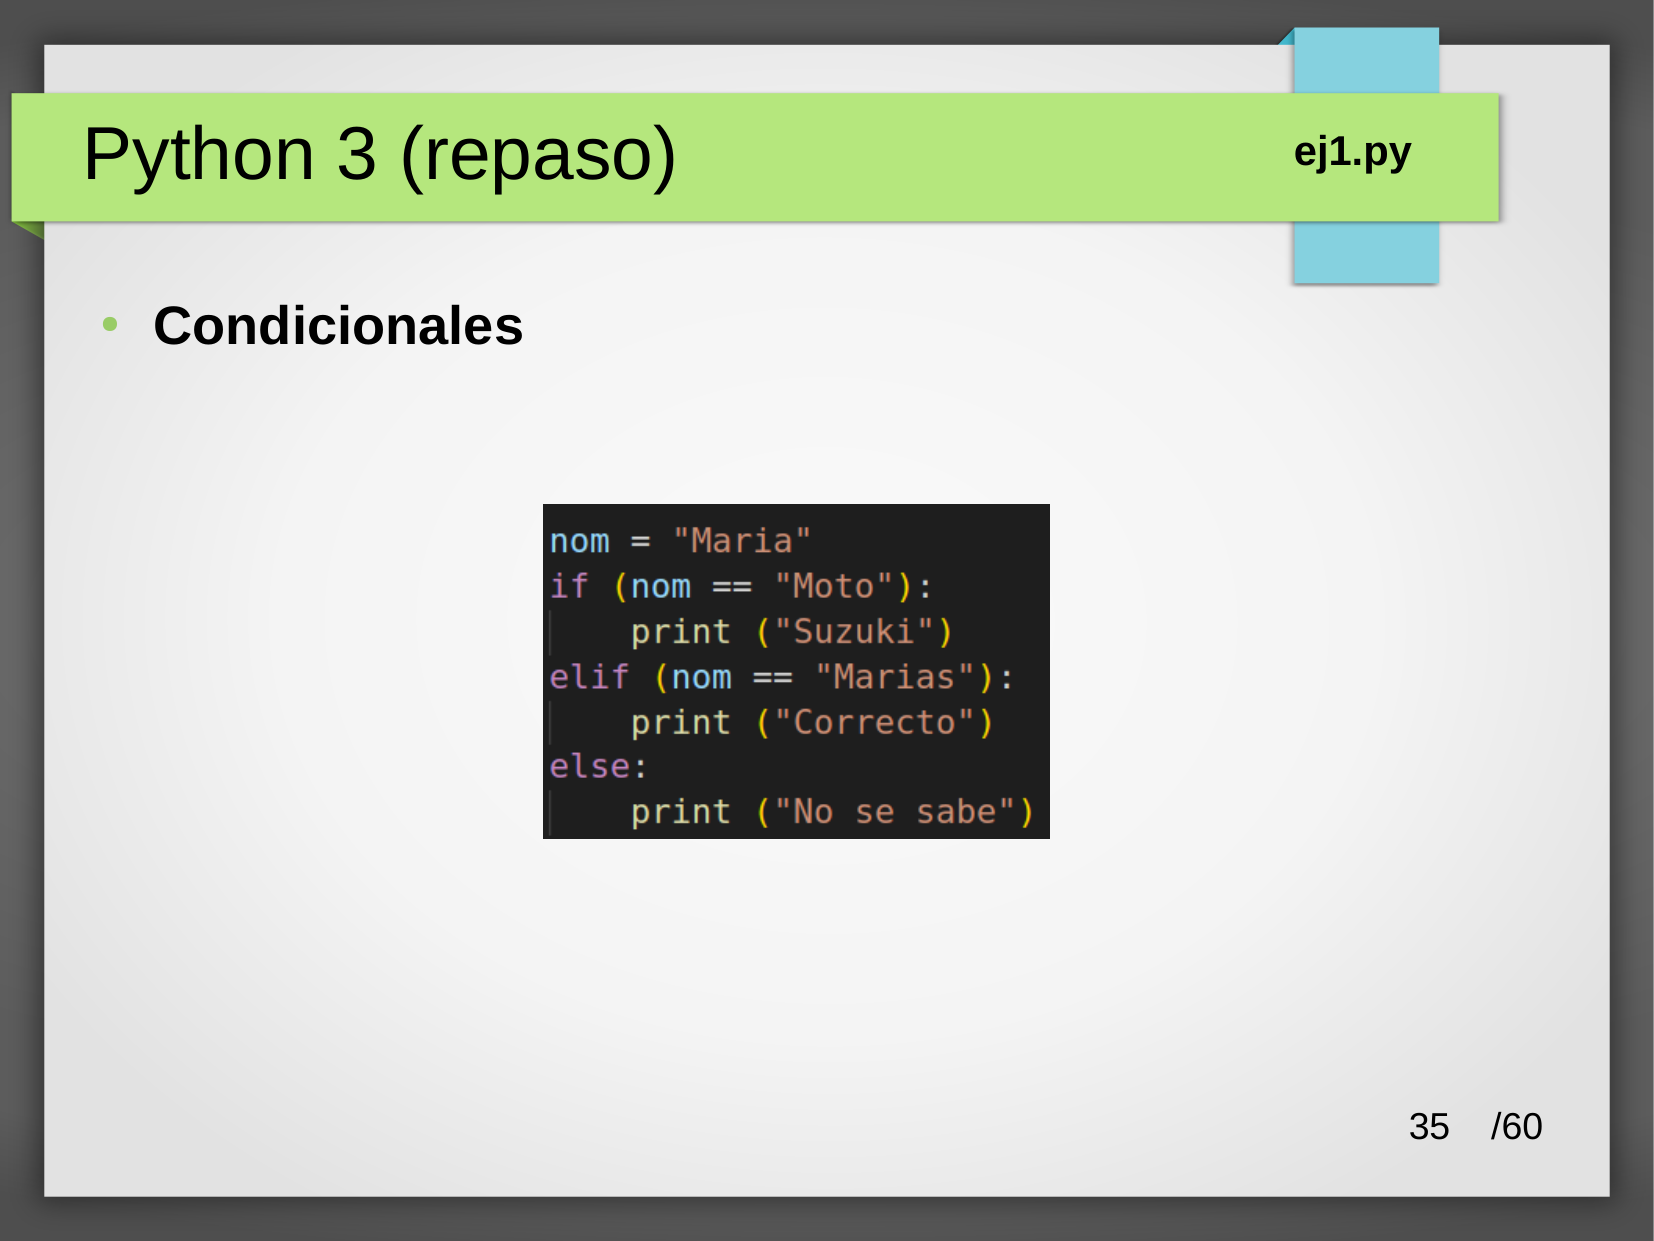

# Python 3 (repaso)
ej1.py
Condicionales
/60